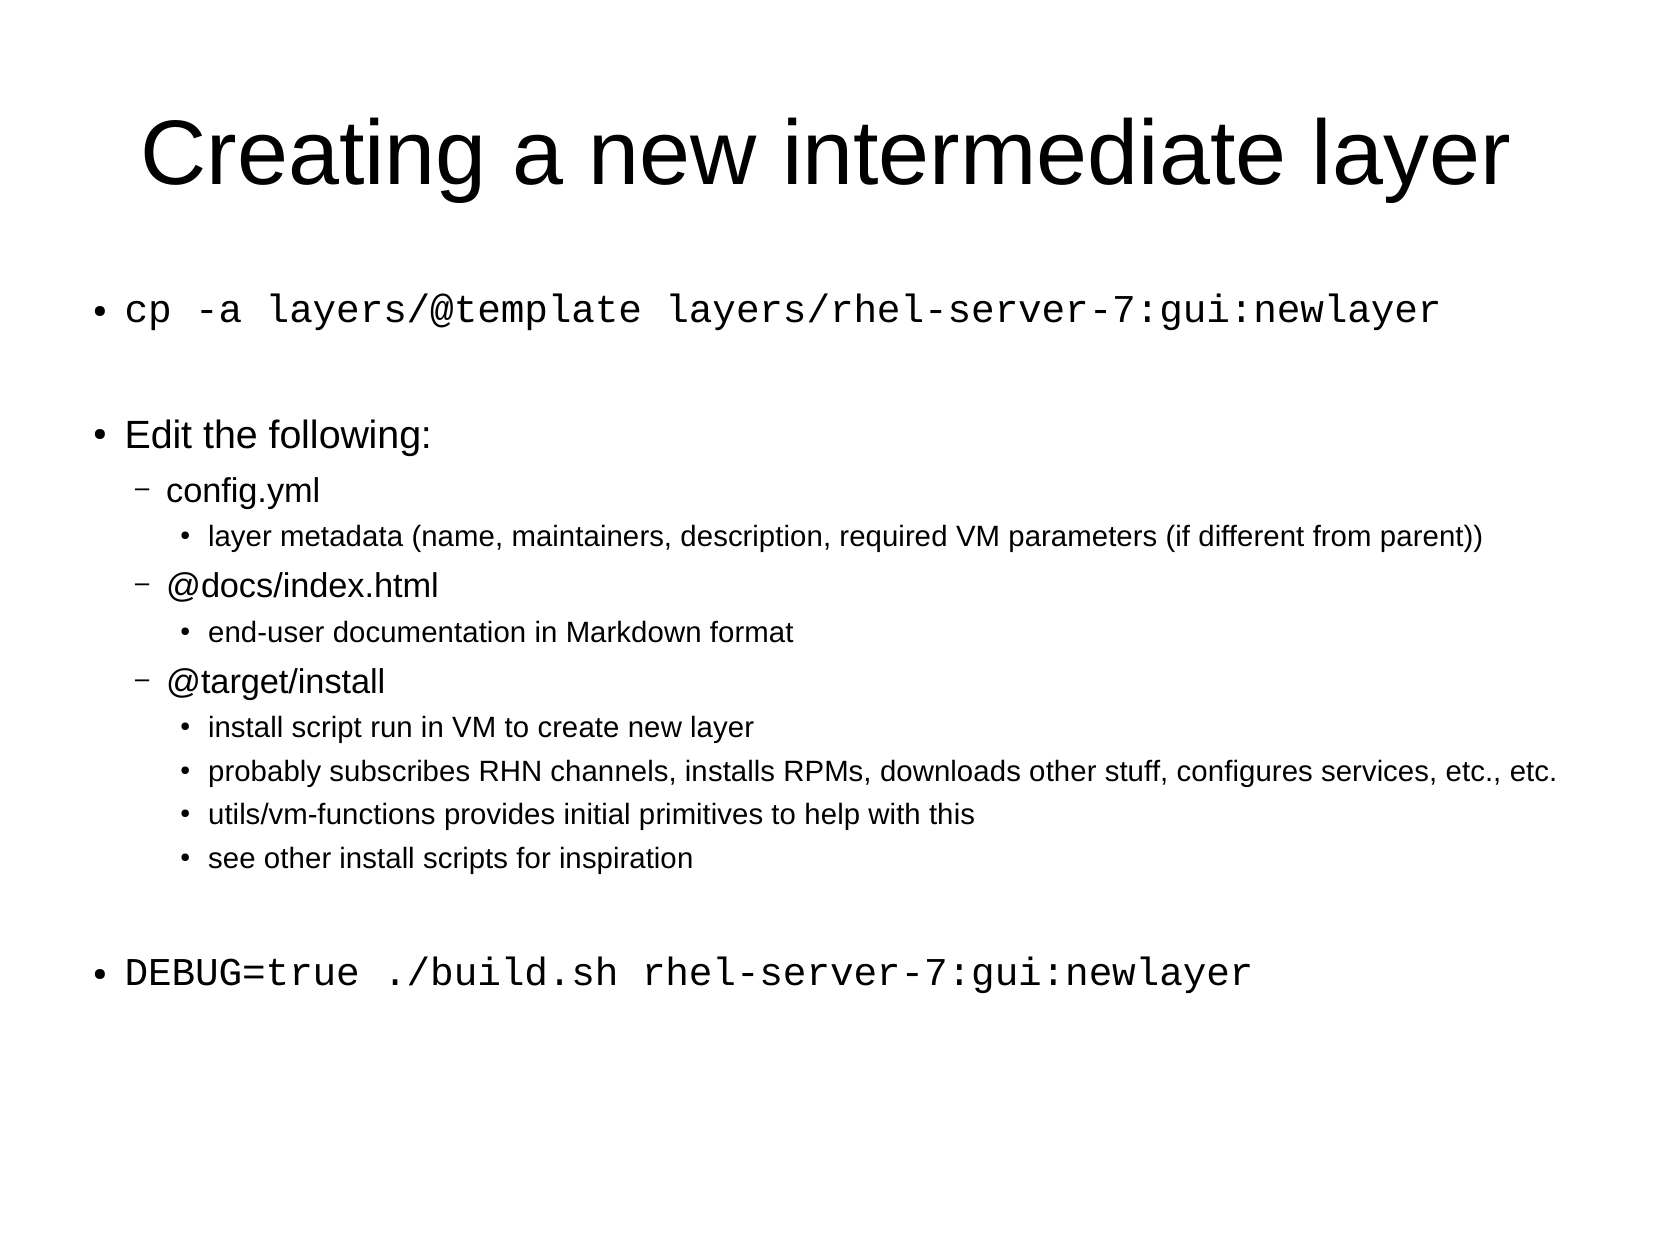

# Creating a new intermediate layer
cp -a layers/@template layers/rhel-server-7:gui:newlayer
Edit the following:
config.yml
layer metadata (name, maintainers, description, required VM parameters (if different from parent))
@docs/index.html
end-user documentation in Markdown format
@target/install
install script run in VM to create new layer
probably subscribes RHN channels, installs RPMs, downloads other stuff, configures services, etc., etc.
utils/vm-functions provides initial primitives to help with this
see other install scripts for inspiration
DEBUG=true ./build.sh rhel-server-7:gui:newlayer